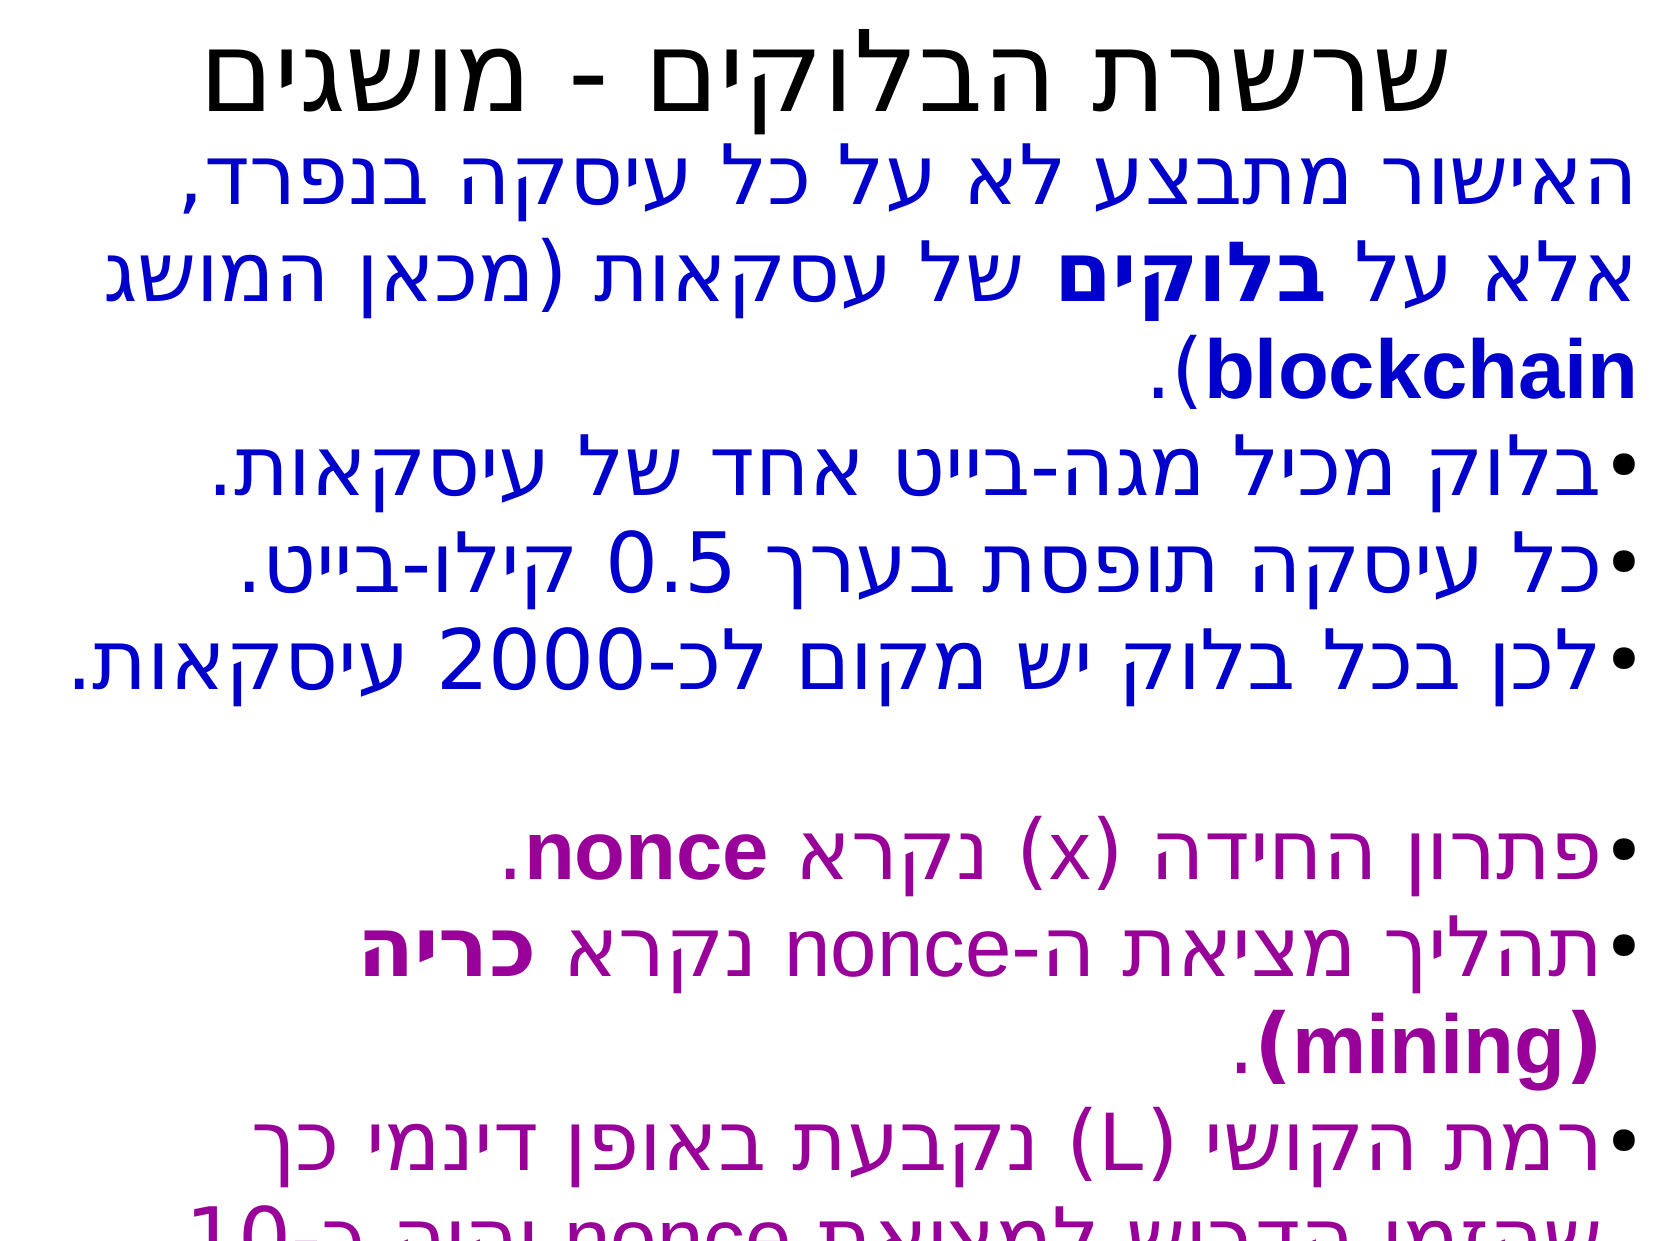

שרשרת הבלוקים - מושגים
האישור מתבצע לא על כל עיסקה בנפרד, אלא על בלוקים של עסקאות (מכאן המושג blockchain).
בלוק מכיל מגה-בייט אחד של עיסקאות.
כל עיסקה תופסת בערך 0.5 קילו-בייט.
לכן בכל בלוק יש מקום לכ-2000 עיסקאות.
פתרון החידה (x) נקרא nonce.
תהליך מציאת ה-nonce נקרא כריה (mining).
רמת הקושי (L) נקבעת באופן דינמי כך שהזמן הדרוש למציאת nonce יהיה כ-10 דקות (כדי שהבלוק יספיק לפעפע ברשת).
ציוד כריה: https://www.bitcoinmining.com/bitcoin-mining-hardware/